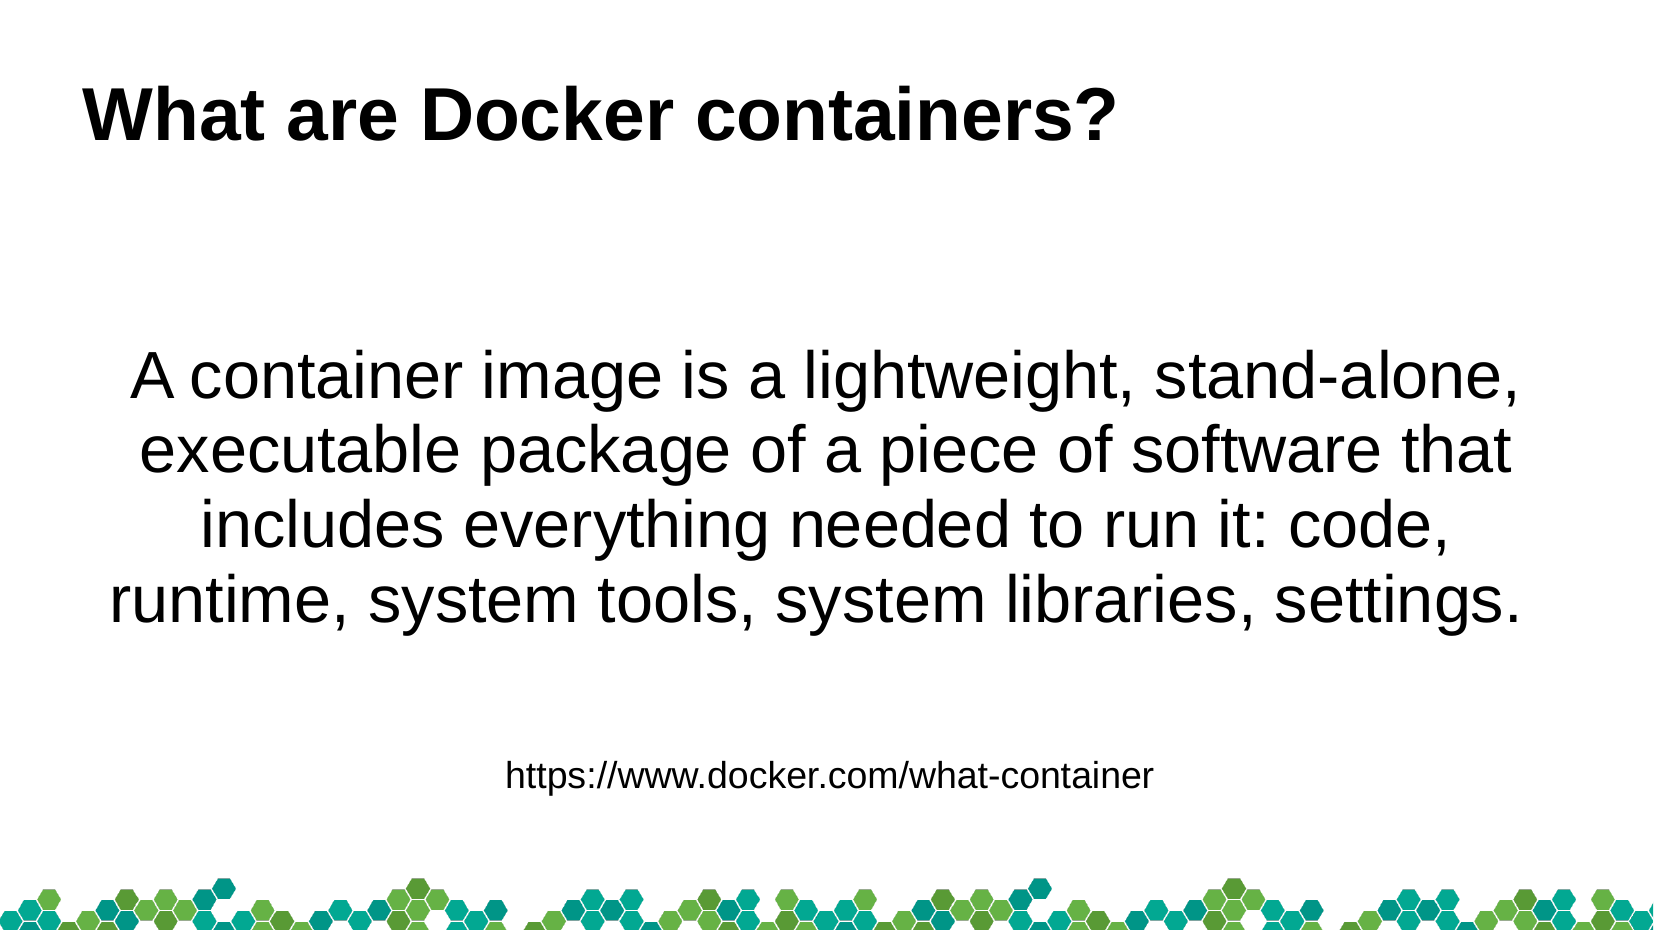

# What are Docker containers?
A container image is a lightweight, stand-alone, executable package of a piece of software that includes everything needed to run it: code, runtime, system tools, system libraries, settings.
https://www.docker.com/what-container